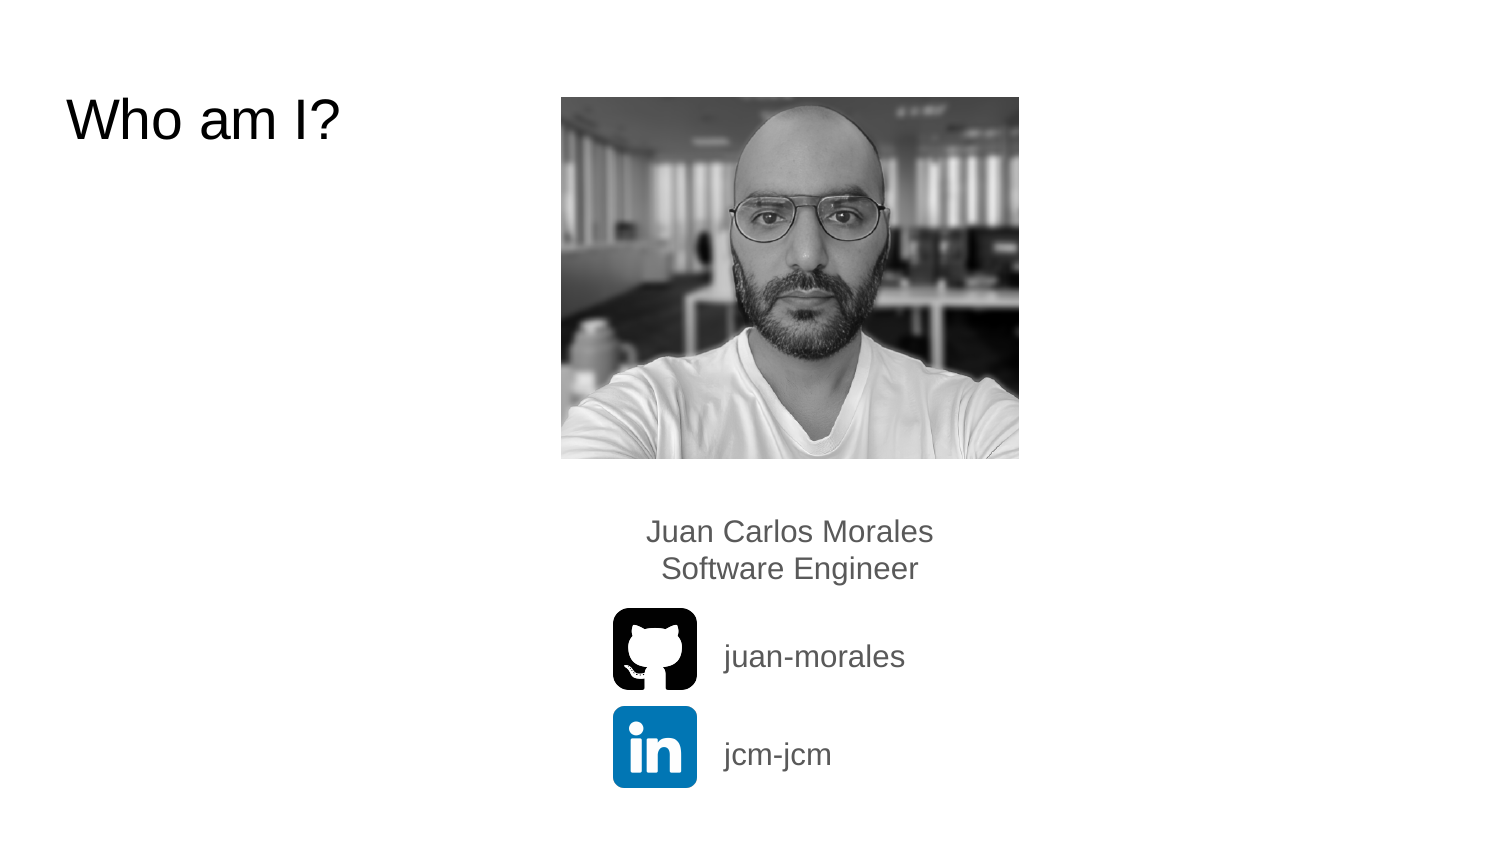

# Who am I?
Juan Carlos Morales
Software Engineer
juan-morales
jcm-jcm